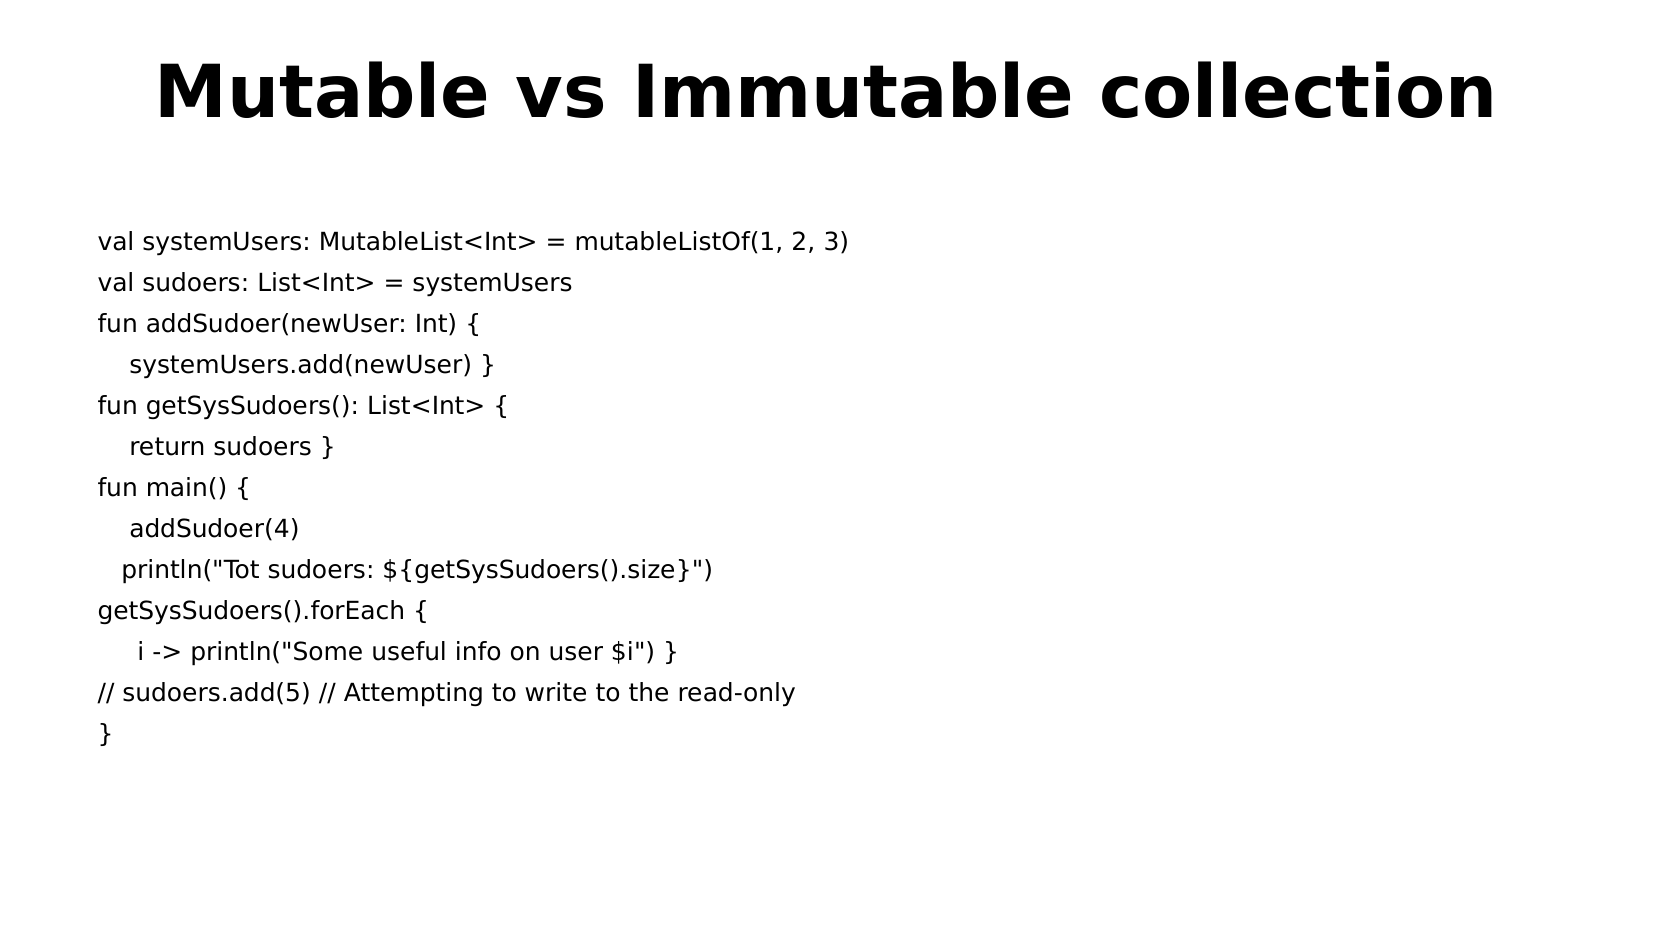

# Mutable vs Immutable collection
val systemUsers: MutableList<Int> = mutableListOf(1, 2, 3)
val sudoers: List<Int> = systemUsers
fun addSudoer(newUser: Int) {
 systemUsers.add(newUser) }
fun getSysSudoers(): List<Int> {
 return sudoers }
fun main() {
 addSudoer(4)
 println("Tot sudoers: ${getSysSudoers().size}")
getSysSudoers().forEach {
 i -> println("Some useful info on user $i") }
// sudoers.add(5) // Attempting to write to the read-only
}